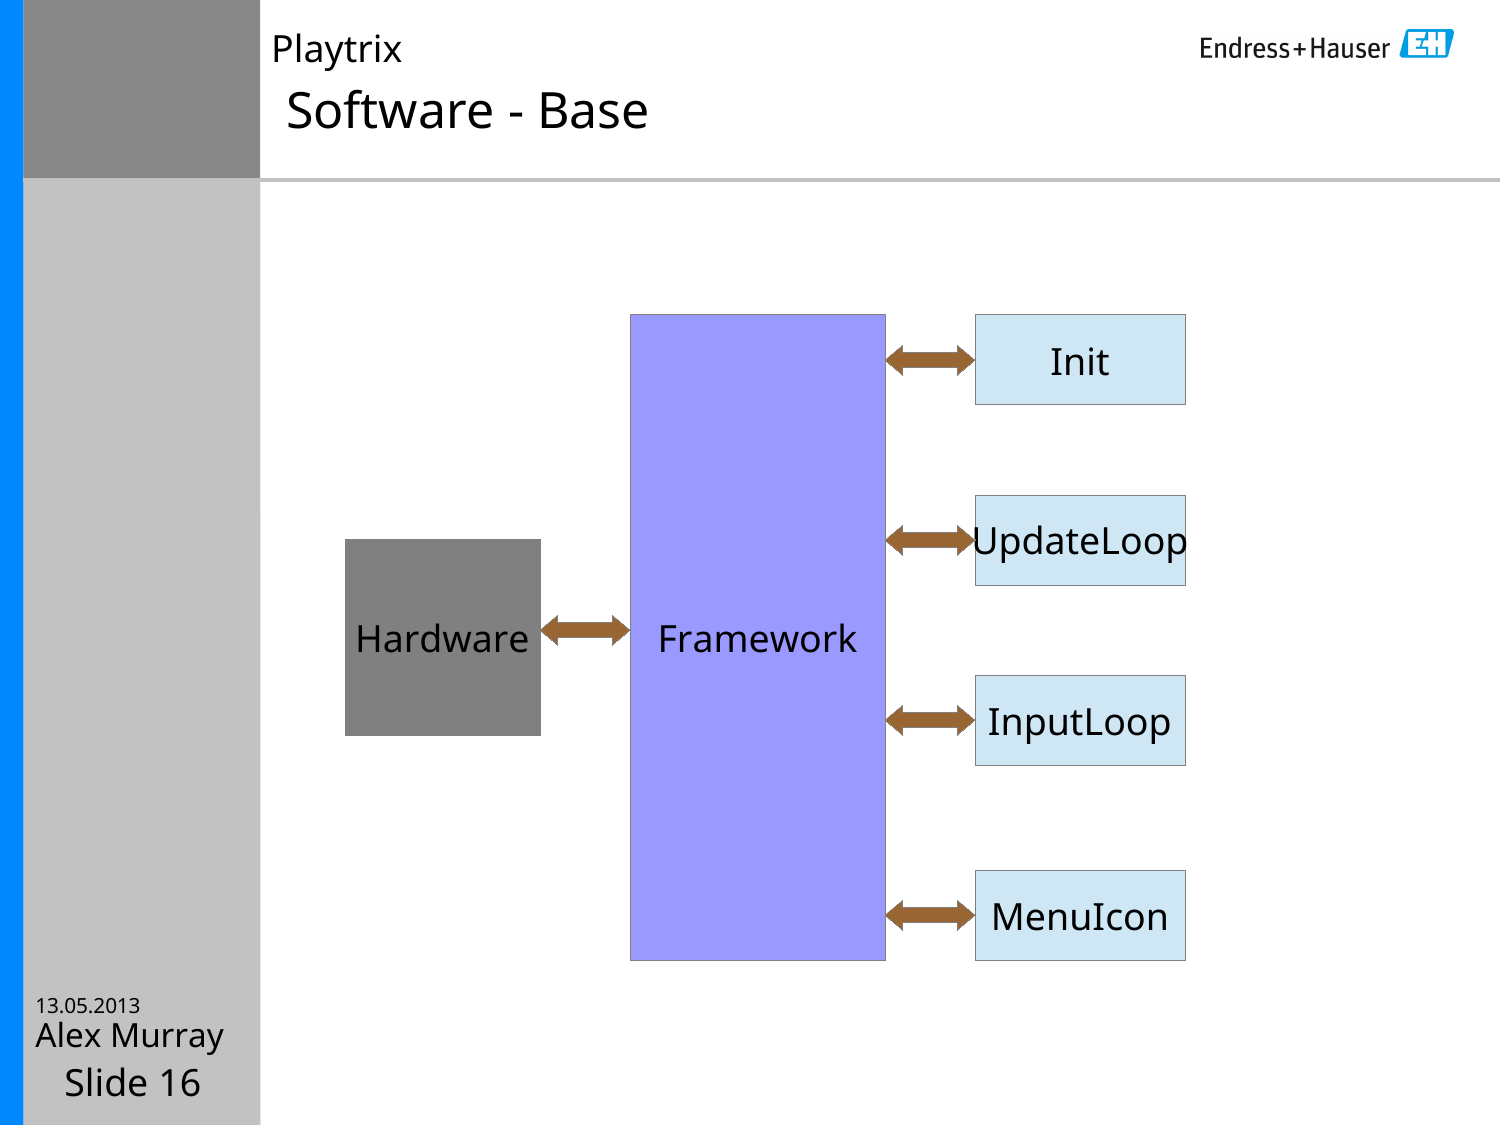

Playtrix
# Software - Base
Framework
Init
UpdateLoop
Hardware
InputLoop
MenuIcon
Alex Murray
16